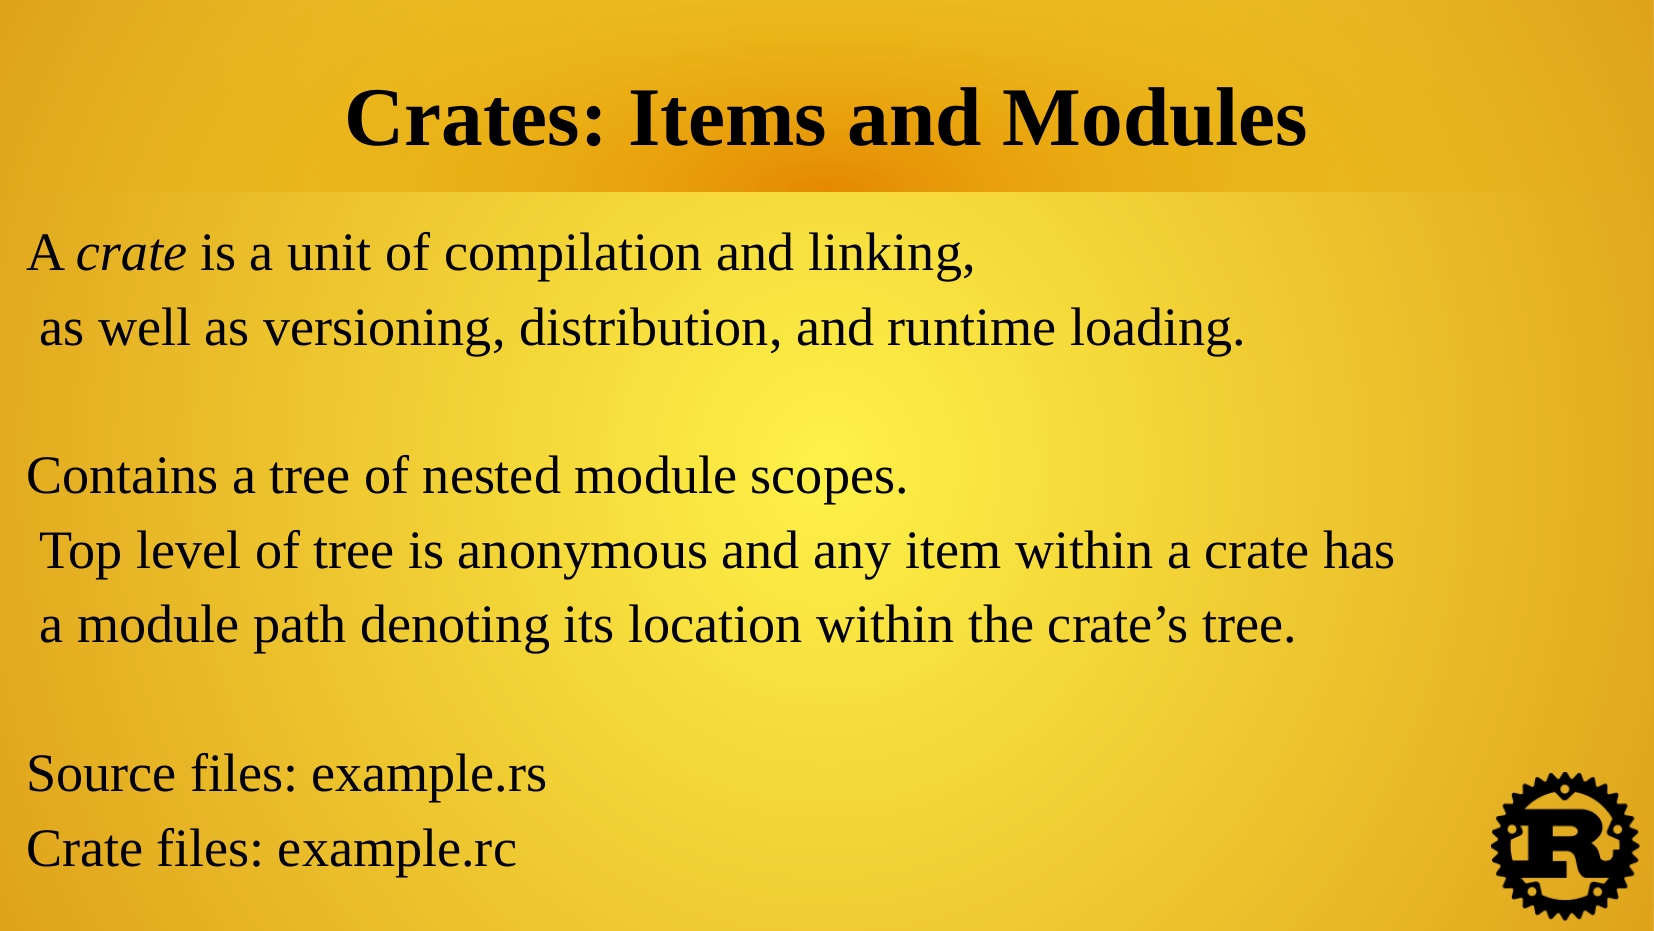

# Crates: Items and Modules
A crate is a unit of compilation and linking,
 as well as versioning, distribution, and runtime loading.
Contains a tree of nested module scopes.
 Top level of tree is anonymous and any item within a crate has
 a module path denoting its location within the crate’s tree.
Source files: example.rs
Crate files: example.rc